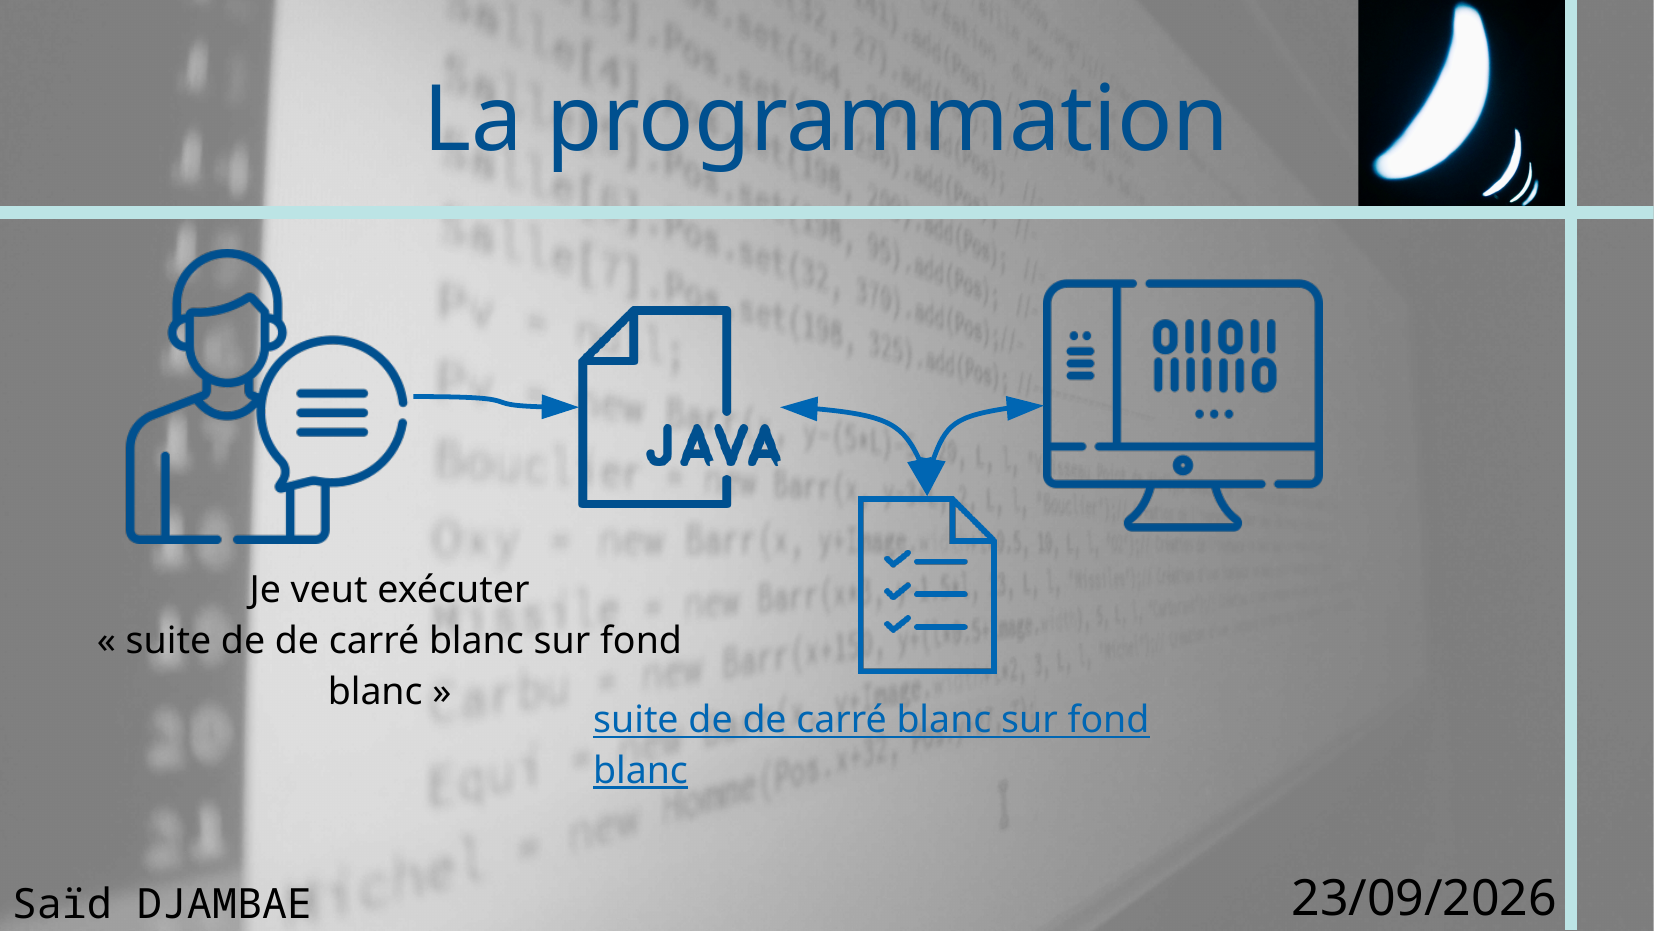

# La programmation
Je veut exécuter
« suite de de carré blanc sur fond blanc »
suite de de carré blanc sur fond blanc